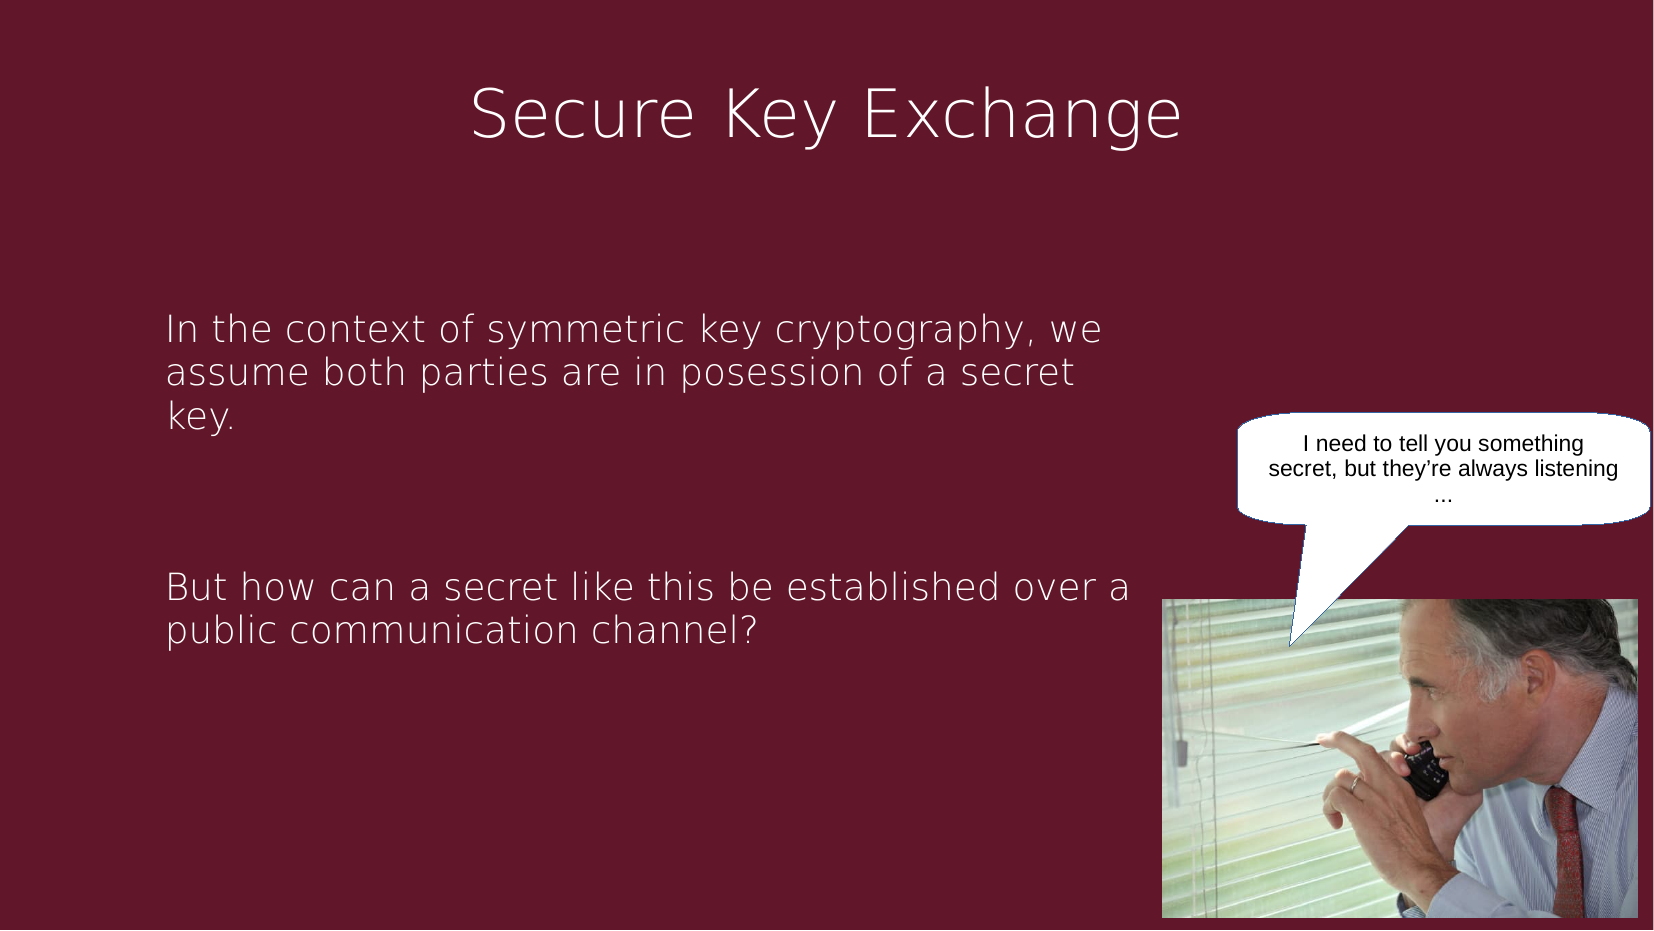

# Secure Key Exchange
In the context of symmetric key cryptography, we assume both parties are in posession of a secret key.
I need to tell you something secret, but they’re always listening ...
But how can a secret like this be established over a public communication channel?